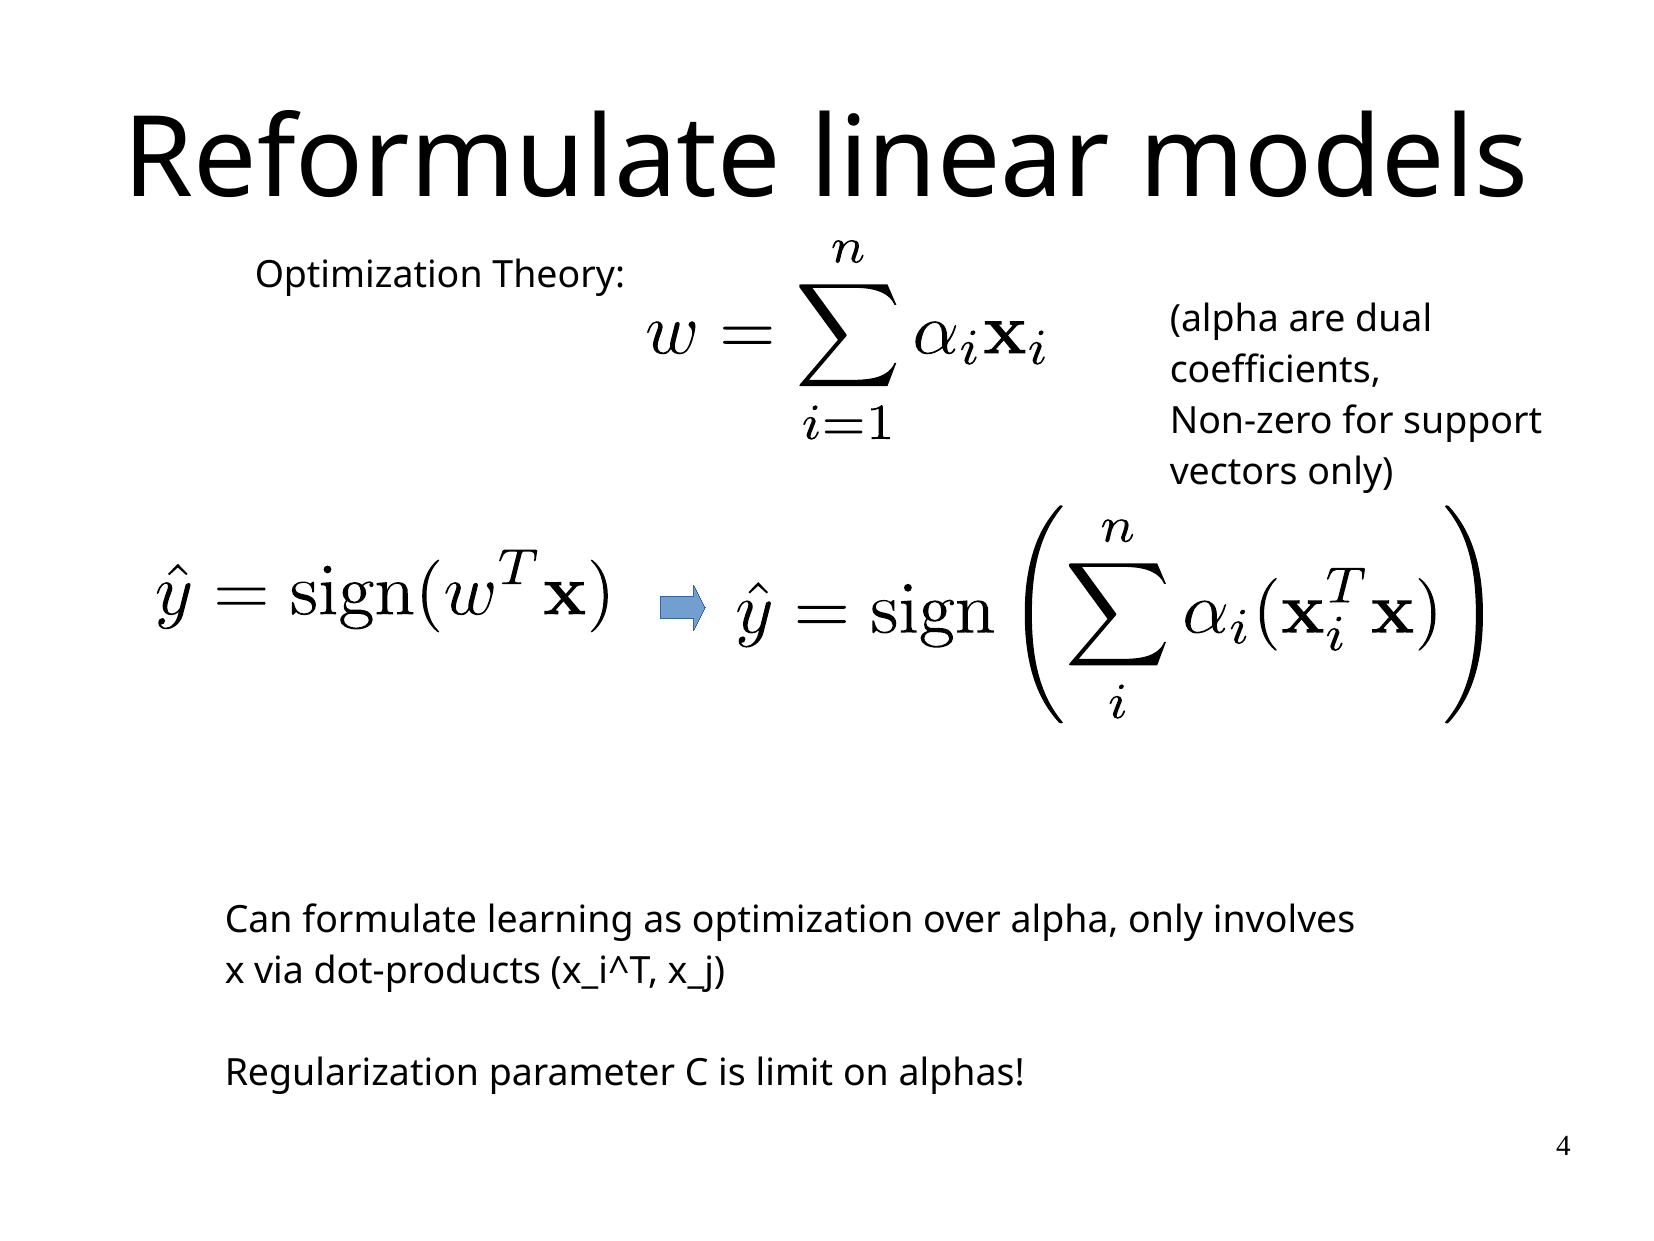

# Reformulate linear models
Optimization Theory:
(alpha are dual coefficients,
Non-zero for support vectors only)
Can formulate learning as optimization over alpha, only involves x via dot-products (x_i^T, x_j)
Regularization parameter C is limit on alphas!
4